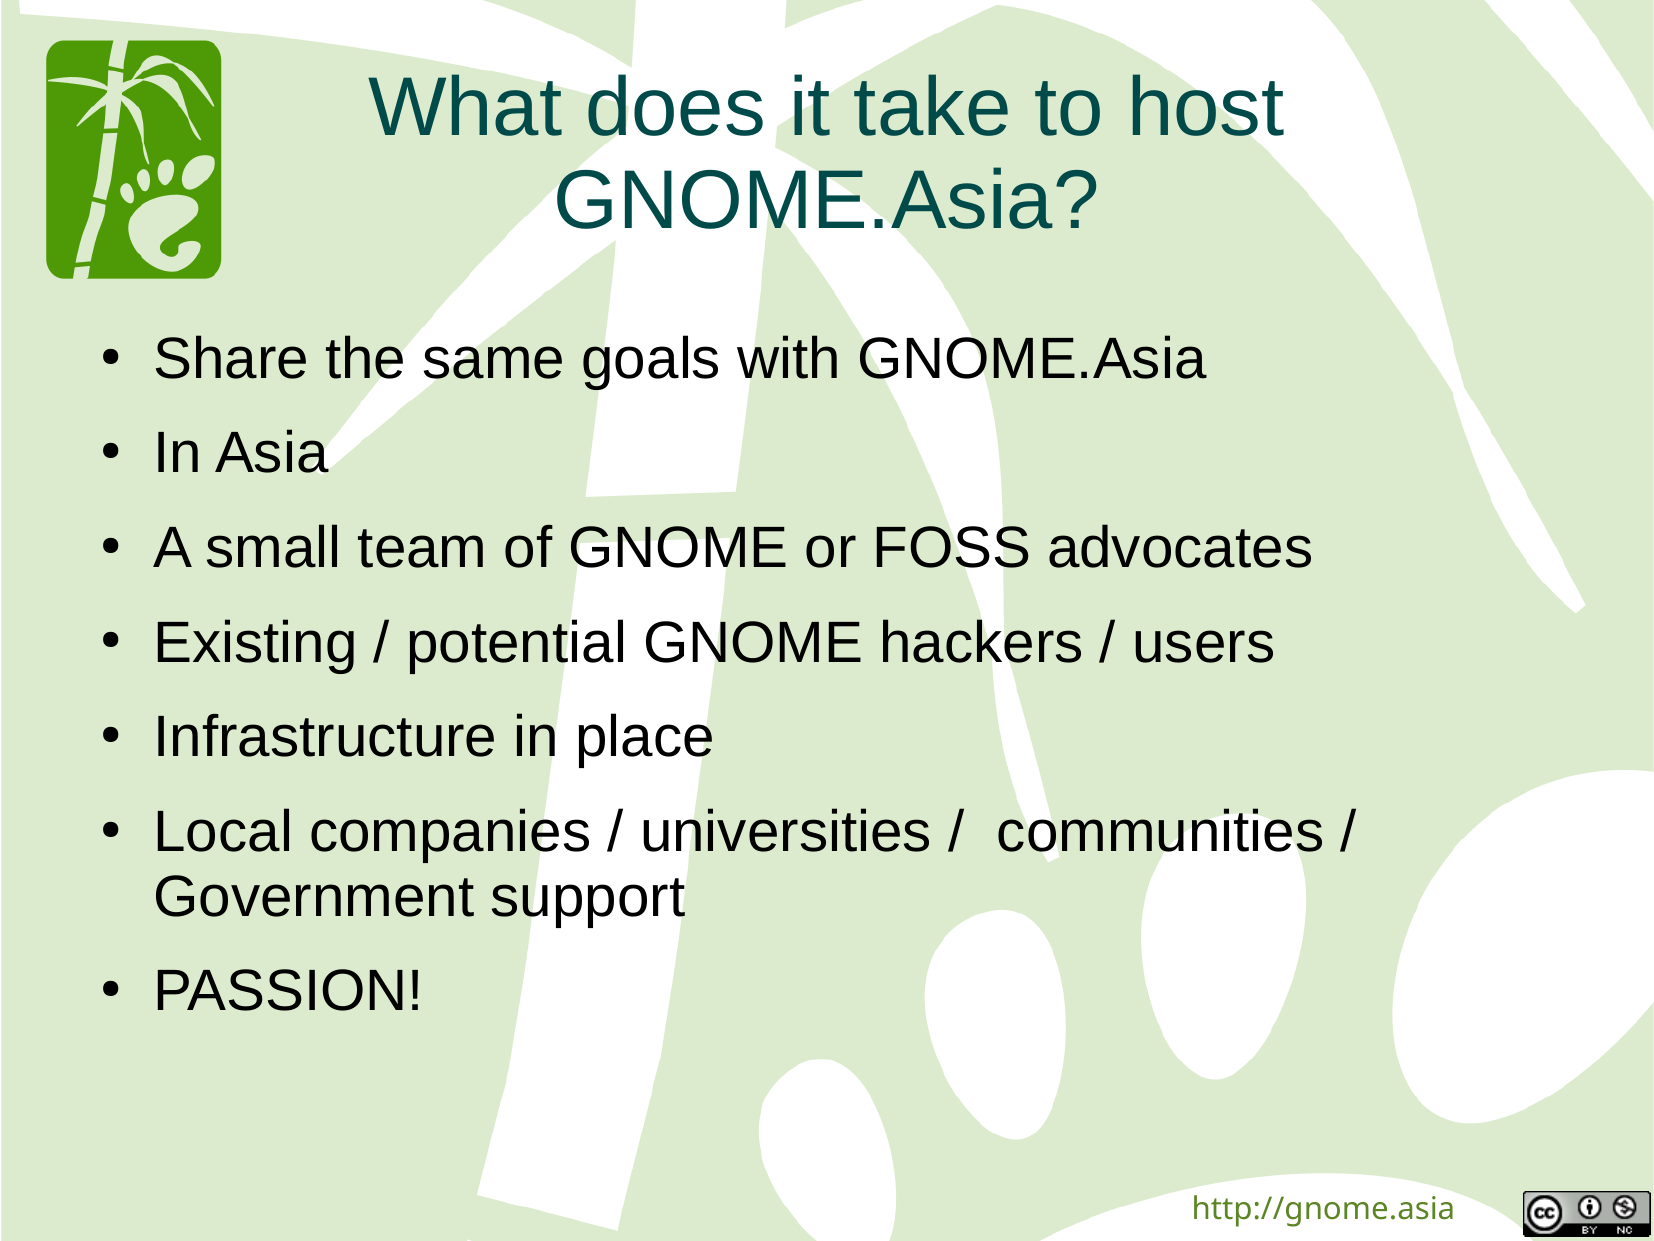

# What does it take to host GNOME.Asia?
Share the same goals with GNOME.Asia
In Asia
A small team of GNOME or FOSS advocates
Existing / potential GNOME hackers / users
Infrastructure in place
Local companies / universities / communities / Government support
PASSION!